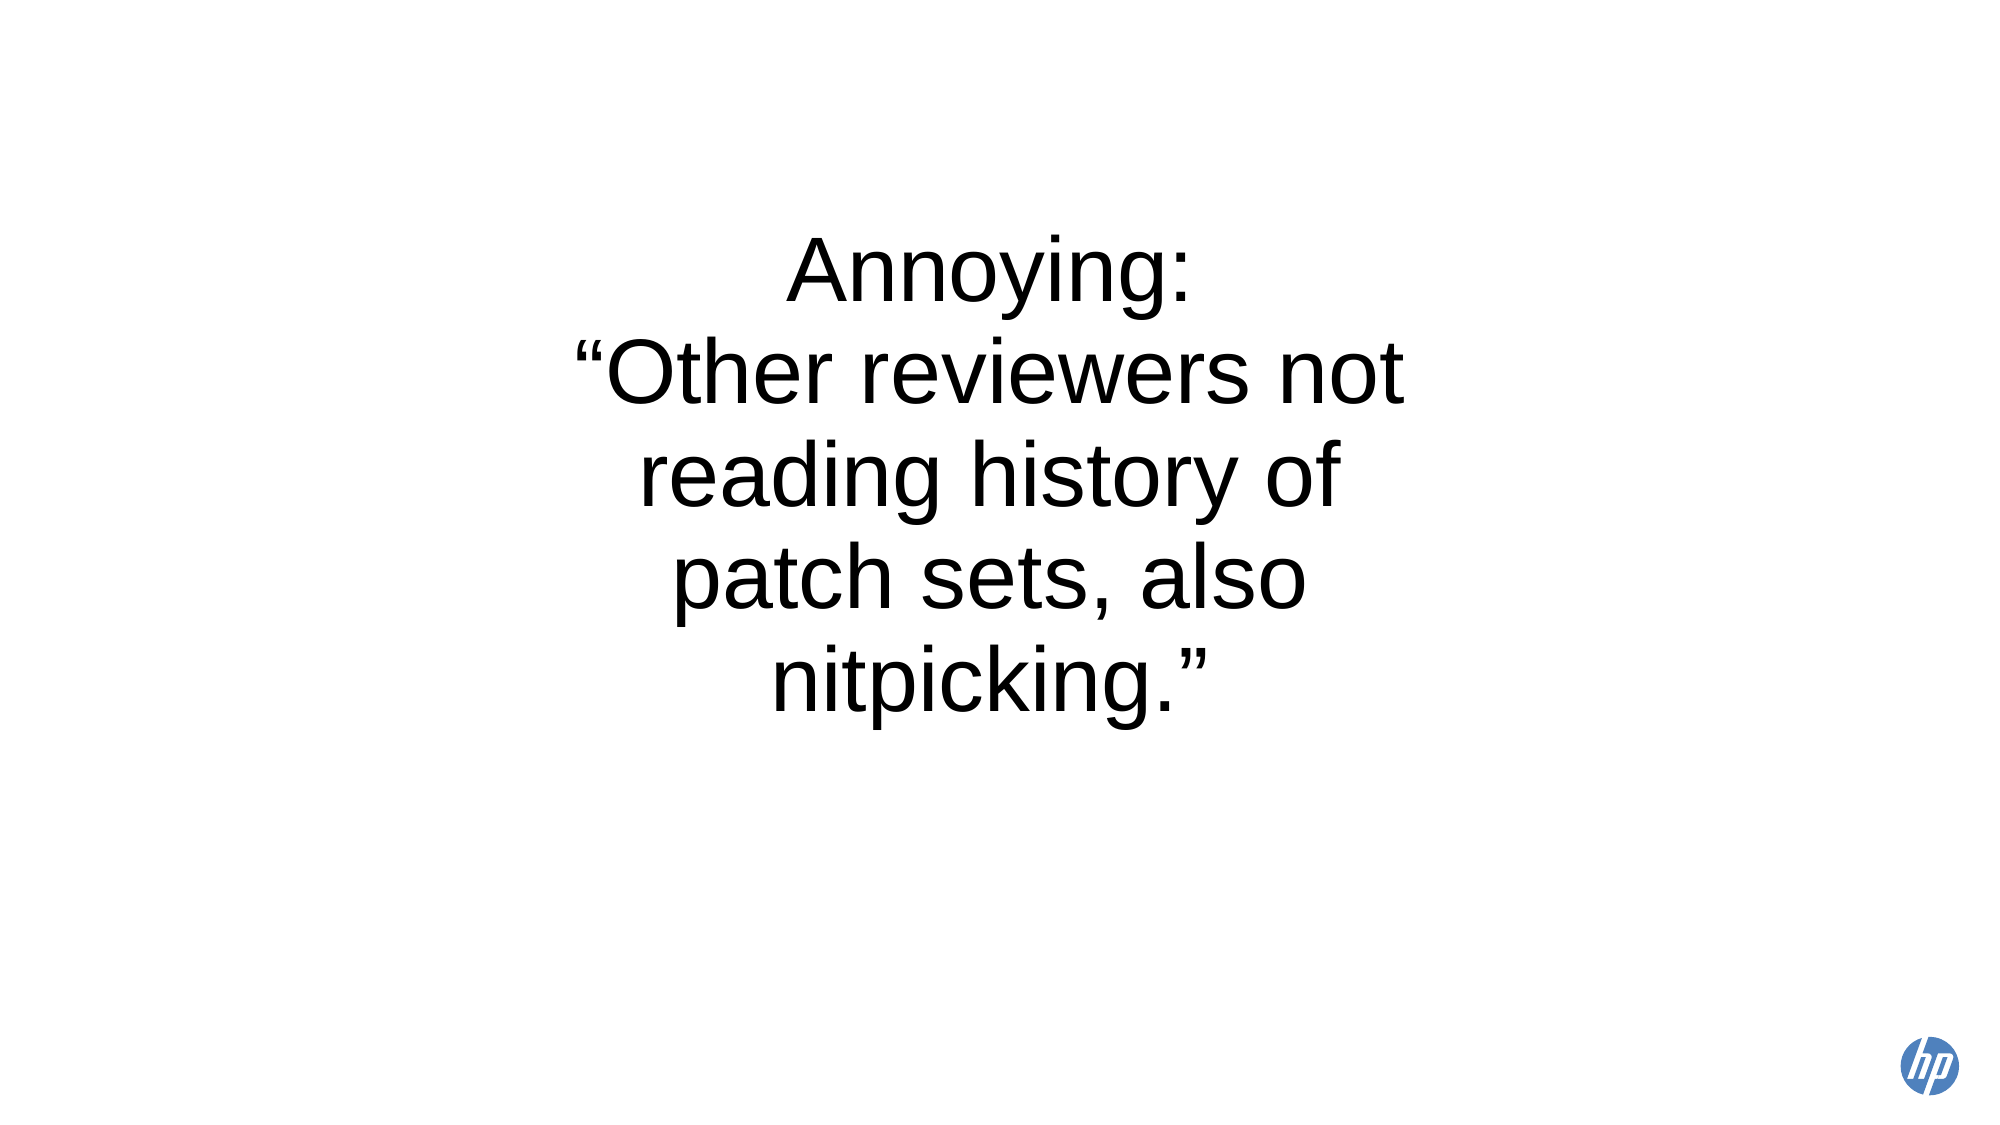

Annoying:
“Other reviewers not reading history of patch sets, also nitpicking.”
#